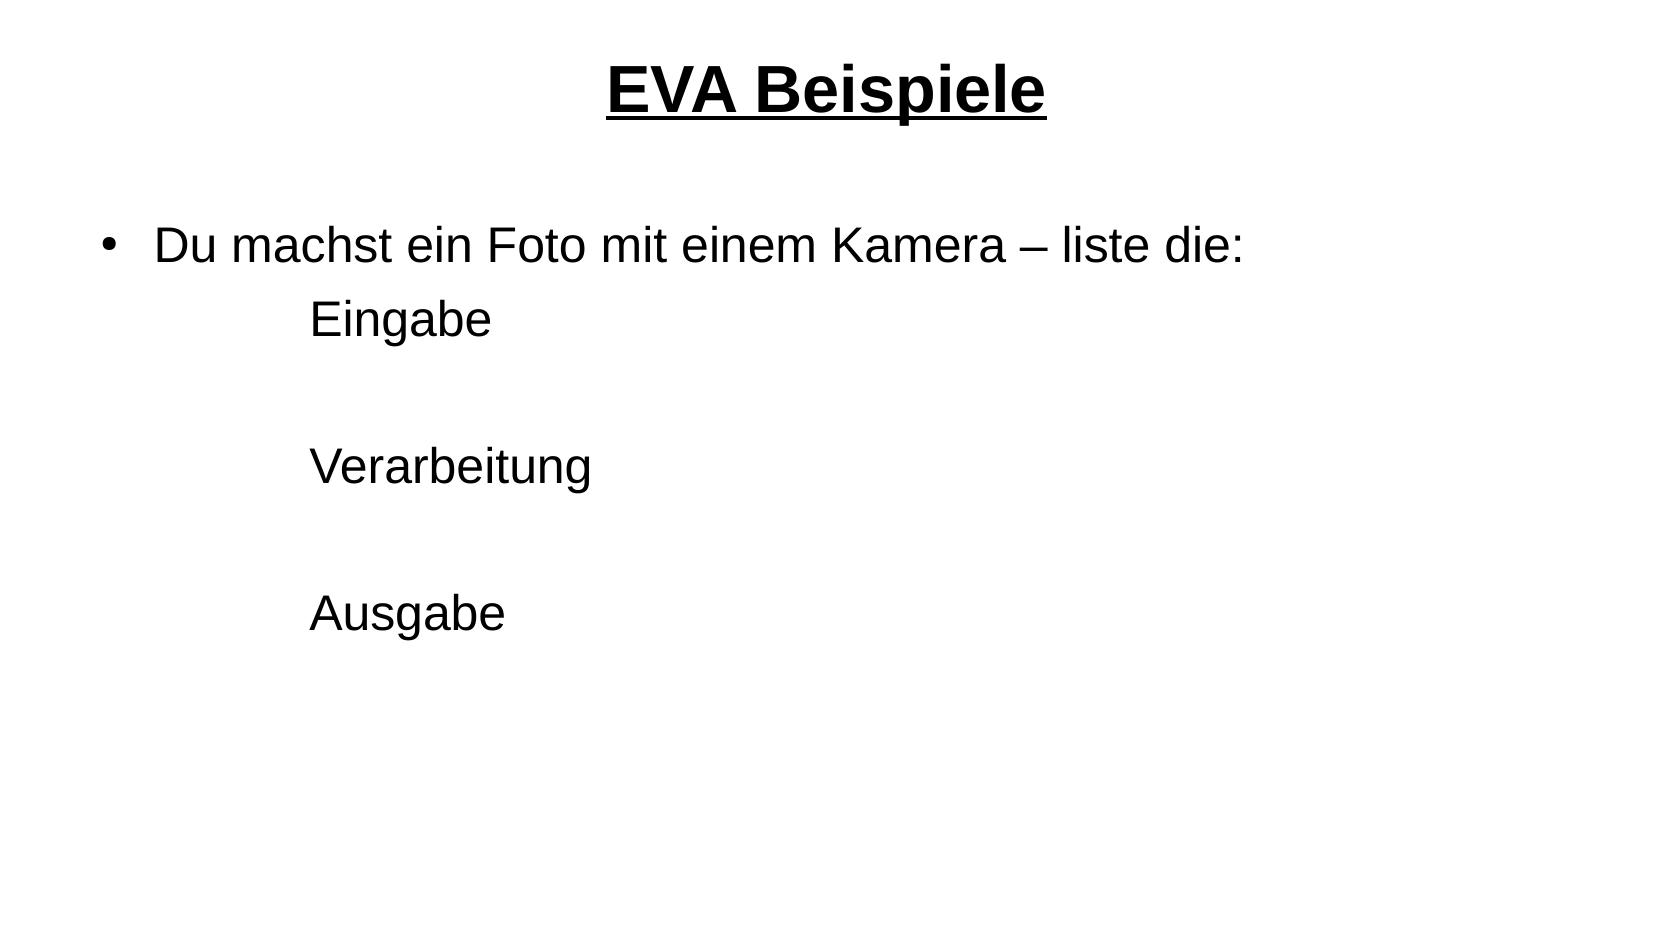

# EVA Beispiele
Du machst ein Foto mit einem Kamera – liste die:
 Eingabe
 Verarbeitung
 Ausgabe